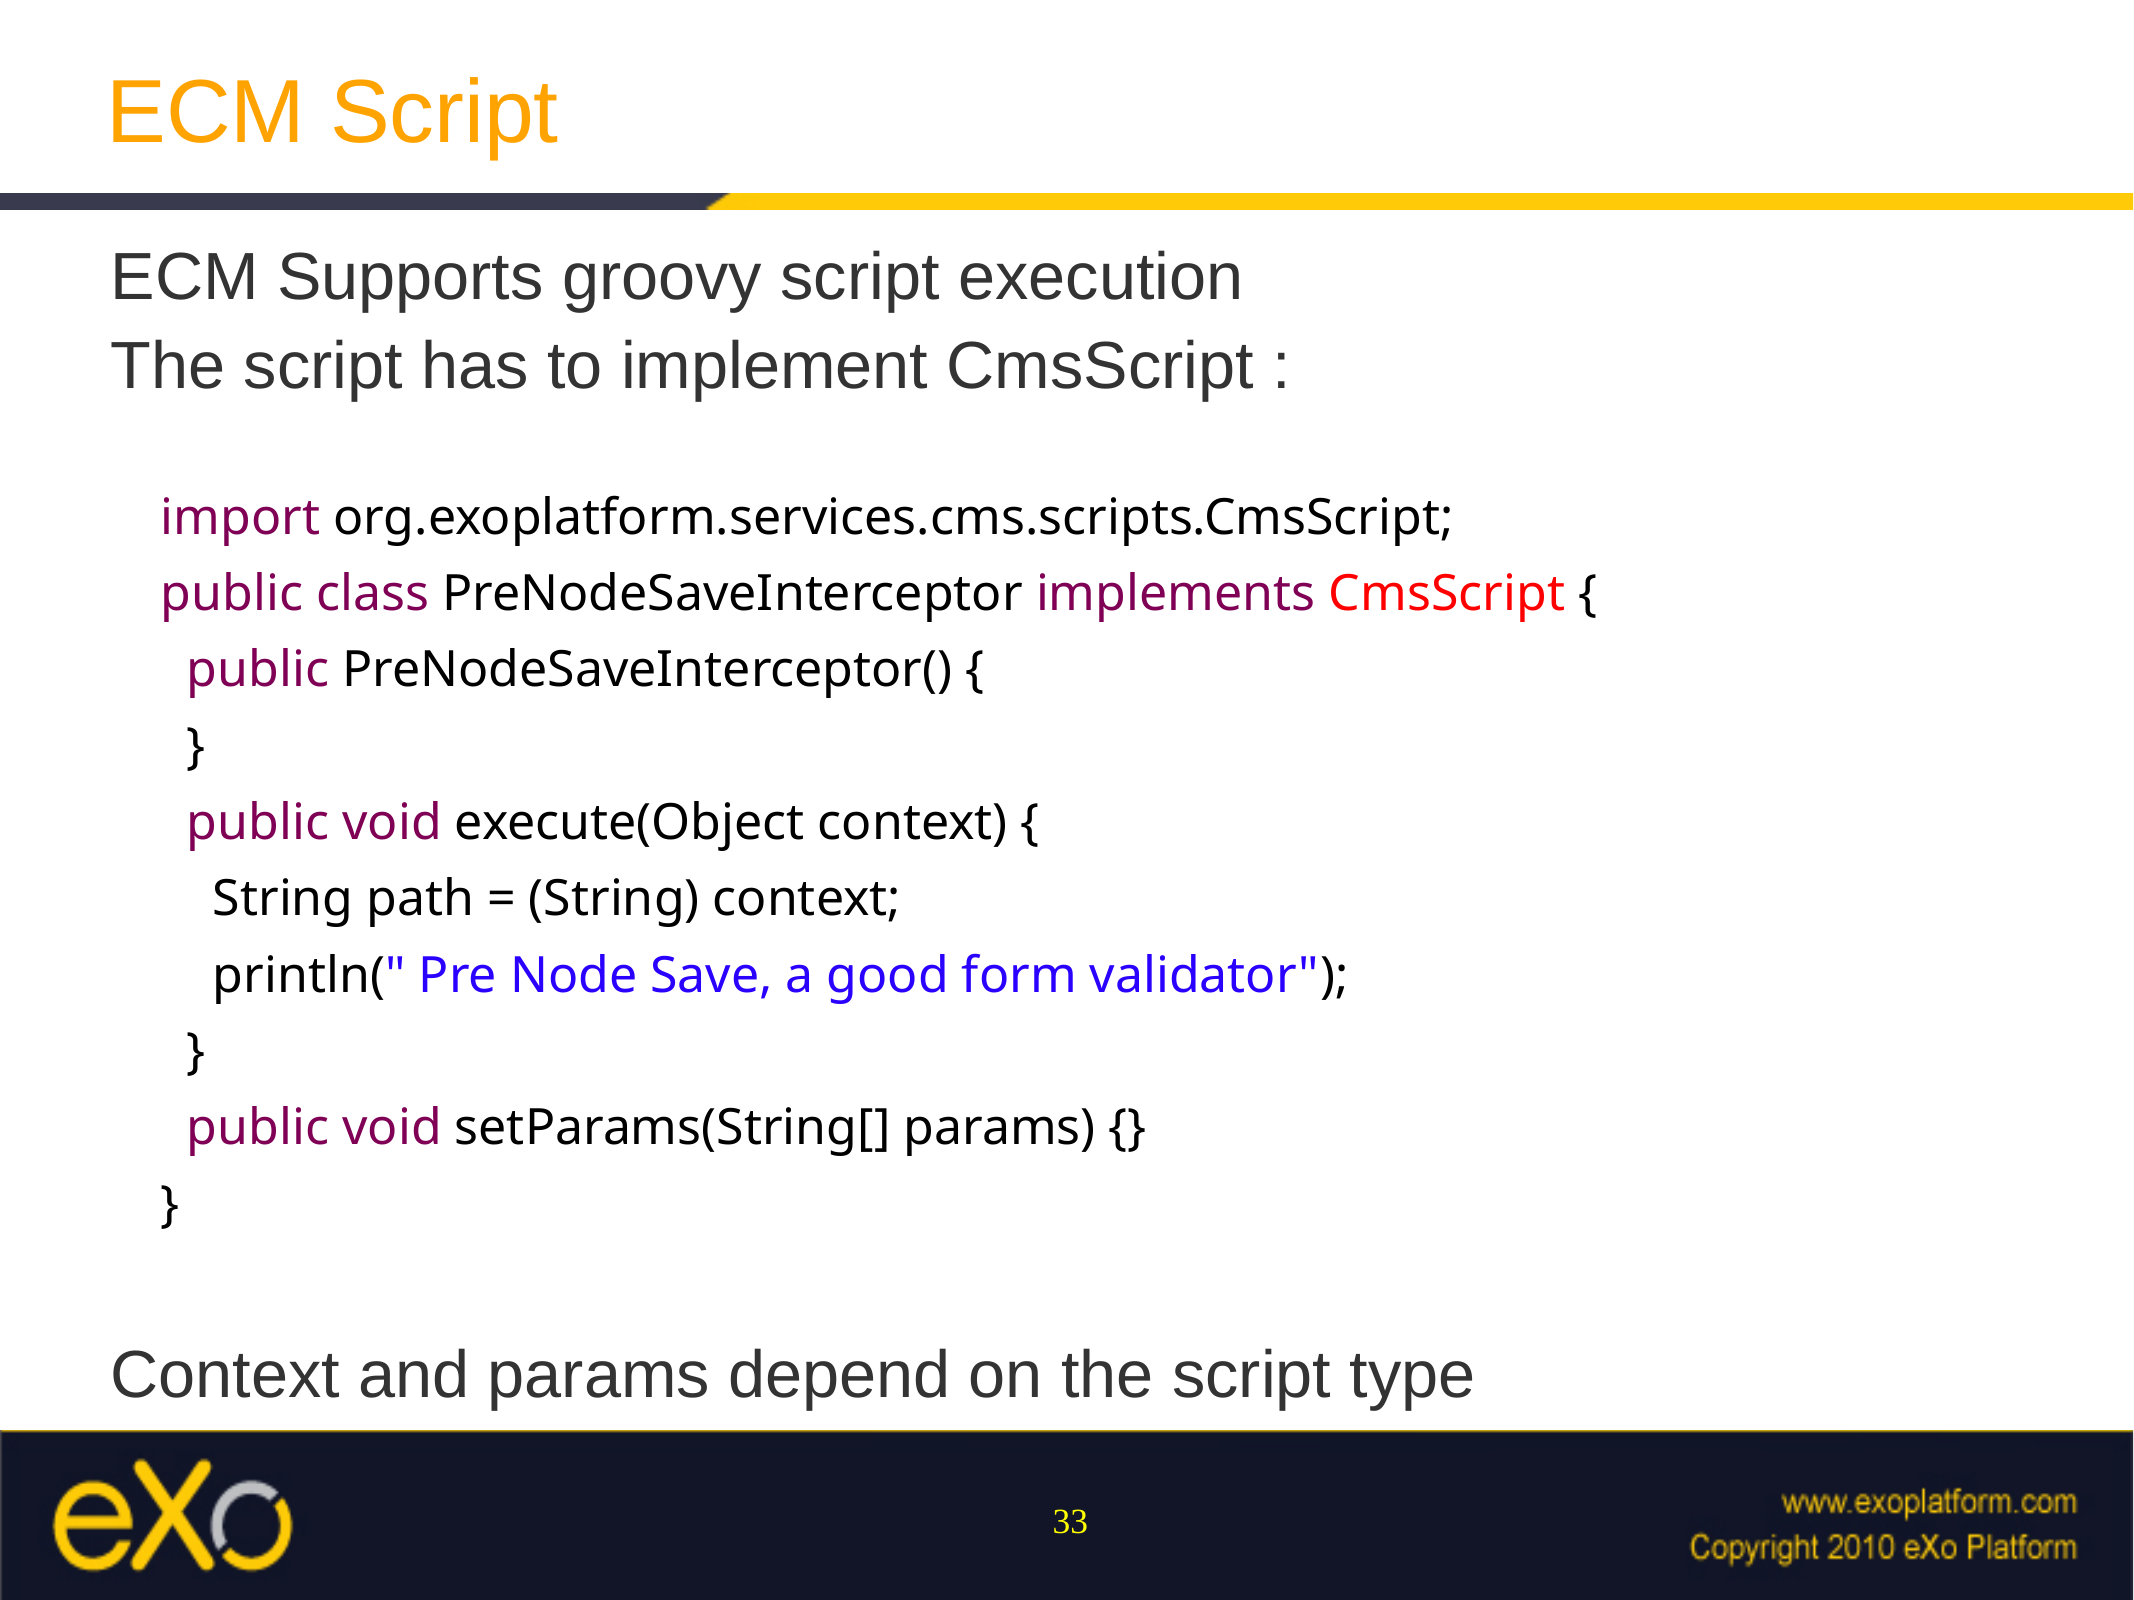

# ECM Script
ECM Supports groovy script execution
The script has to implement CmsScript :
	import org.exoplatform.services.cms.scripts.CmsScript;
	public class PreNodeSaveInterceptor implements CmsScript {
	 public PreNodeSaveInterceptor() {
	 }
	 public void execute(Object context) {
	 String path = (String) context;
	 println(" Pre Node Save, a good form validator");
	 }
	 public void setParams(String[] params) {}
	}
Context and params depend on the script type